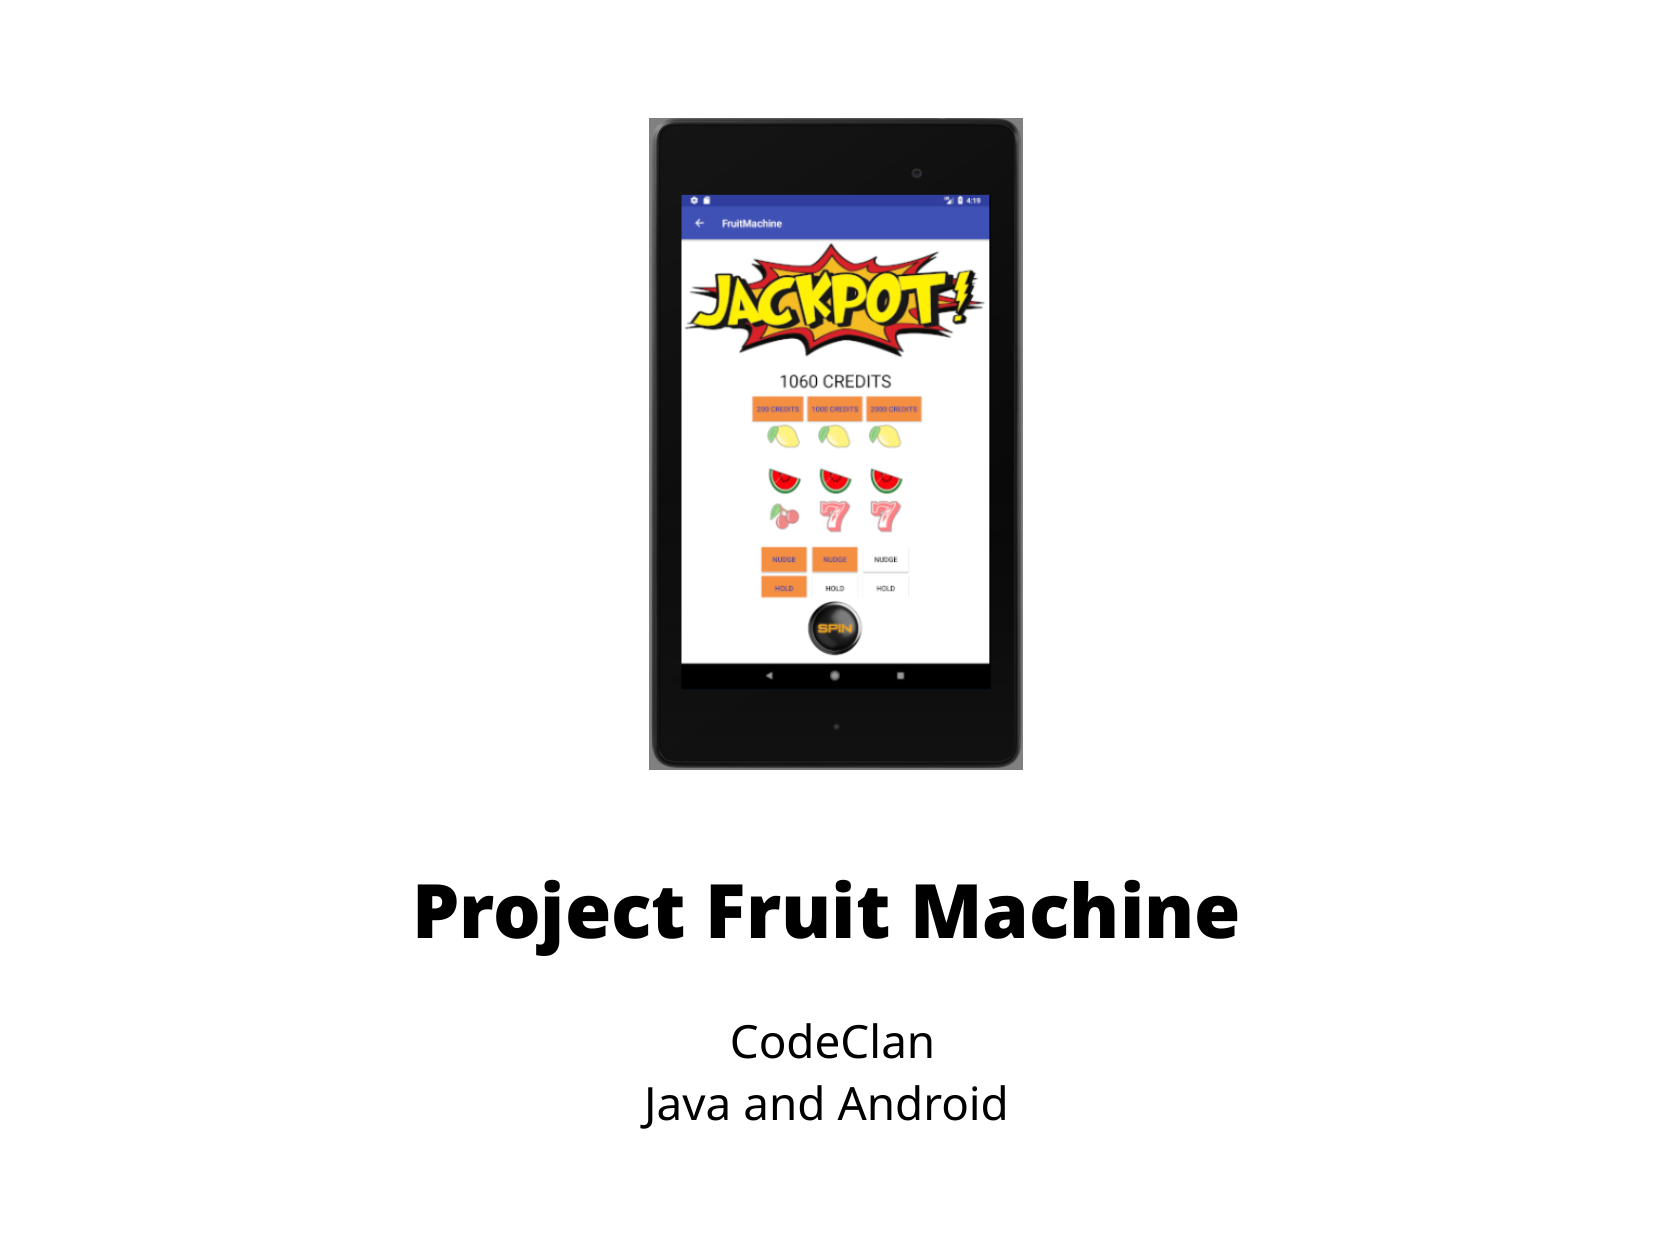

# Project Fruit Machine
CodeClan
Java and Android